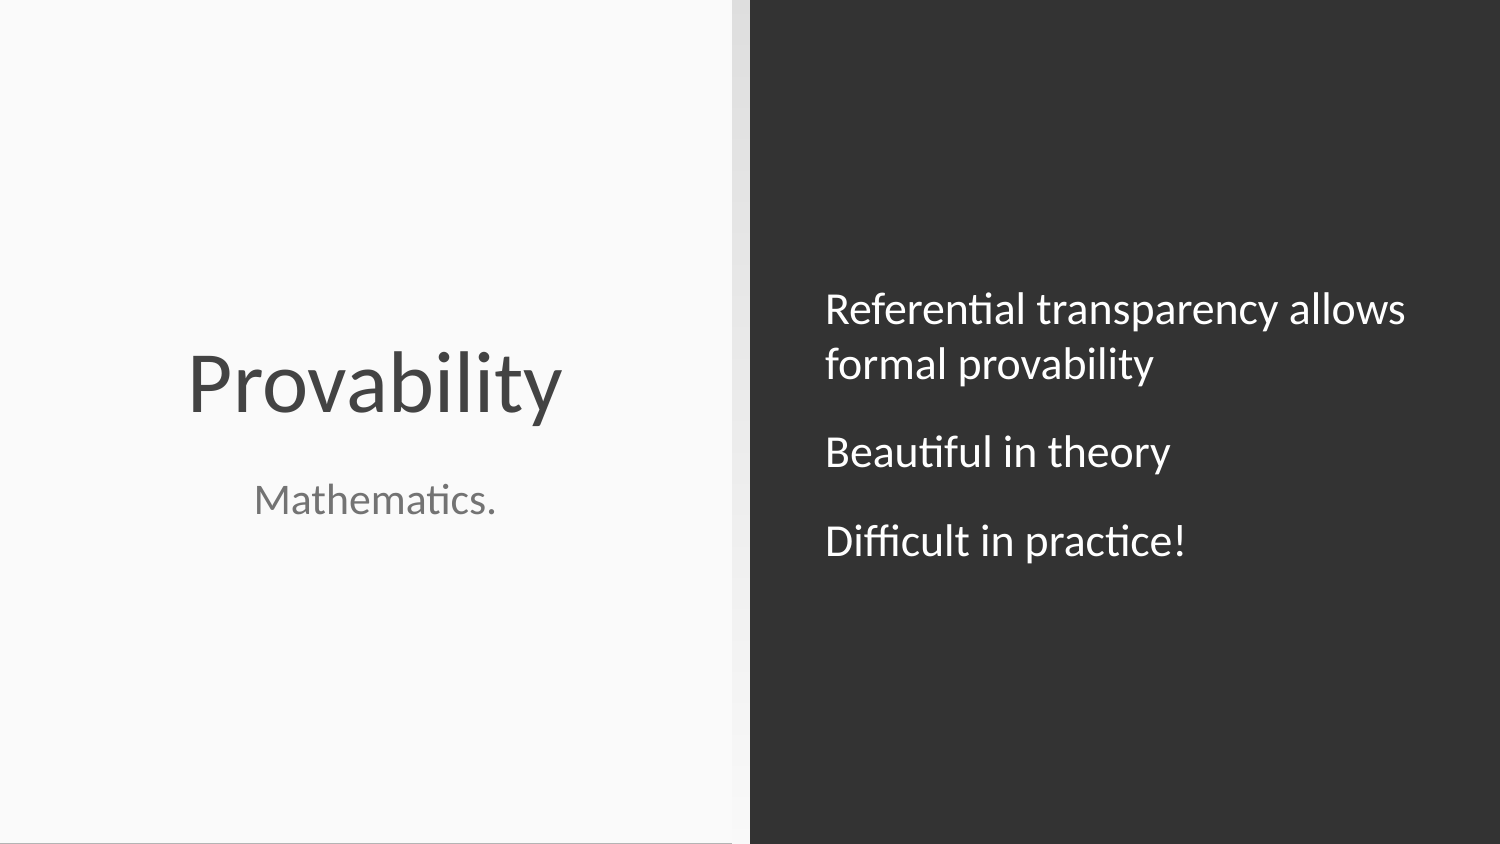

Referential transparency allows formal provability
Beautiful in theory
Difficult in practice!
# Provability
Mathematics.